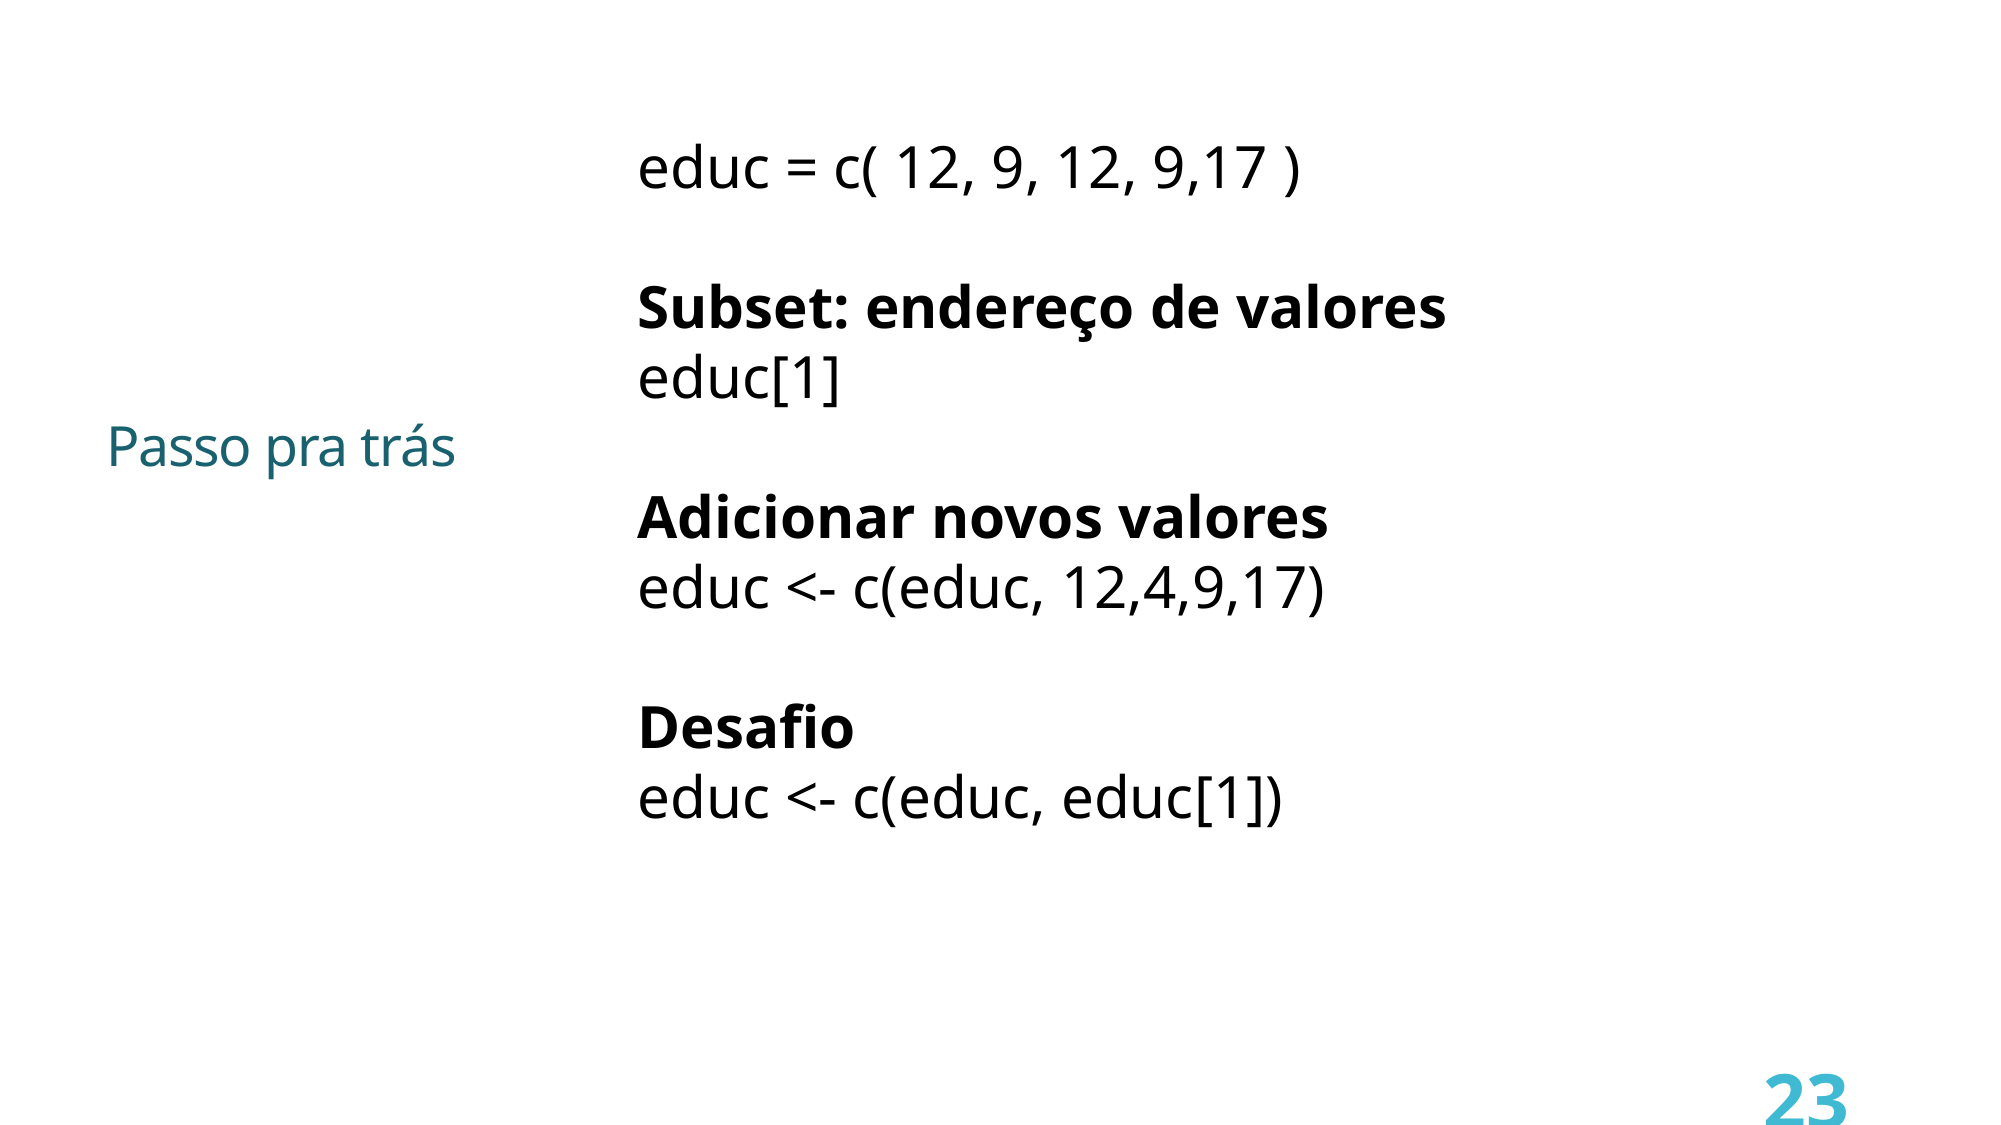

educ = c( 12, 9, 12, 9,17 )
Subset: endereço de valores
educ[1]
Adicionar novos valores
educ <- c(educ, 12,4,9,17)
Desafio
educ <- c(educ, educ[1])
Passo pra trás
Manuseio de vetores